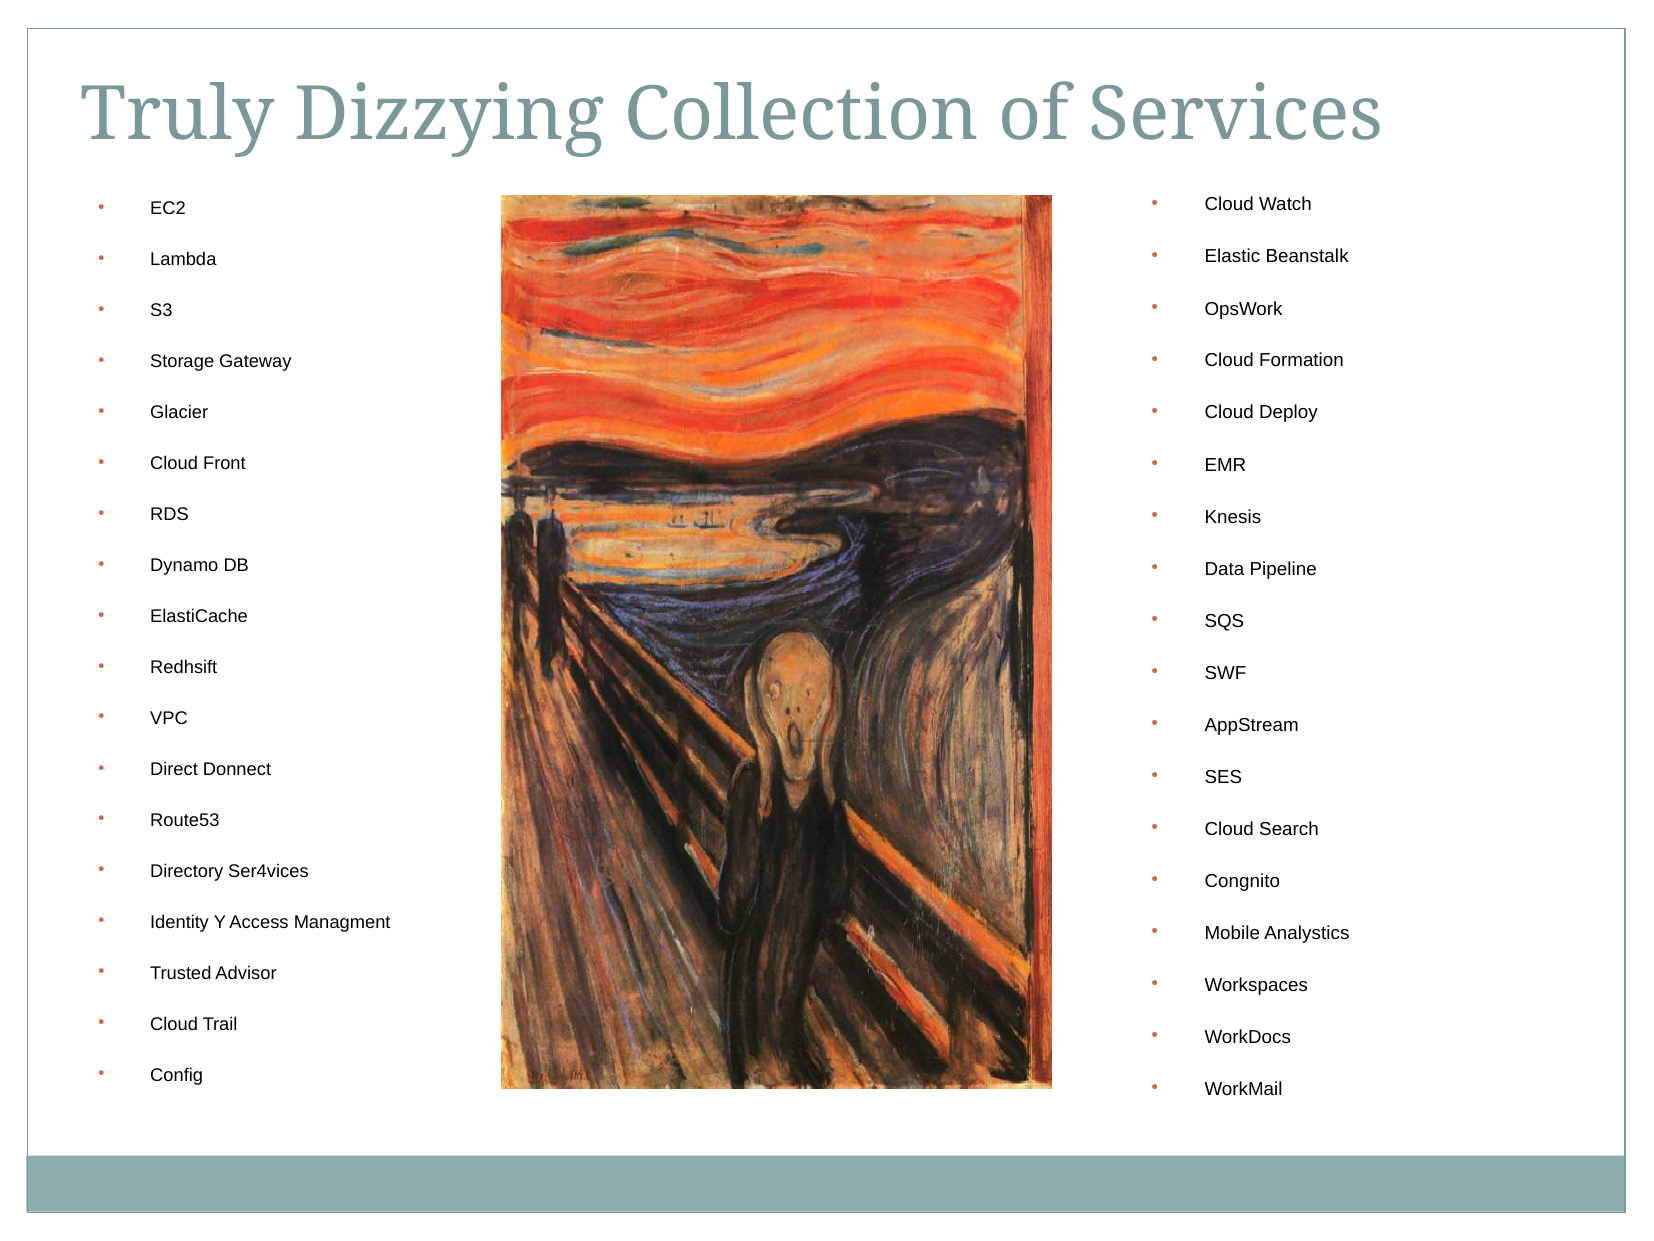

# Truly Dizzying Collection of Services
Cloud Watch
Elastic Beanstalk
OpsWork
Cloud Formation
Cloud Deploy
EMR
Knesis
Data Pipeline
SQS
SWF
AppStream
SES
Cloud Search
Congnito
Mobile Analystics
Workspaces
WorkDocs
WorkMail
EC2
Lambda
S3
Storage Gateway
Glacier
Cloud Front
RDS
Dynamo DB
ElastiCache
Redhsift
VPC
Direct Donnect
Route53
Directory Ser4vices
Identity Y Access Managment
Trusted Advisor
Cloud Trail
Config